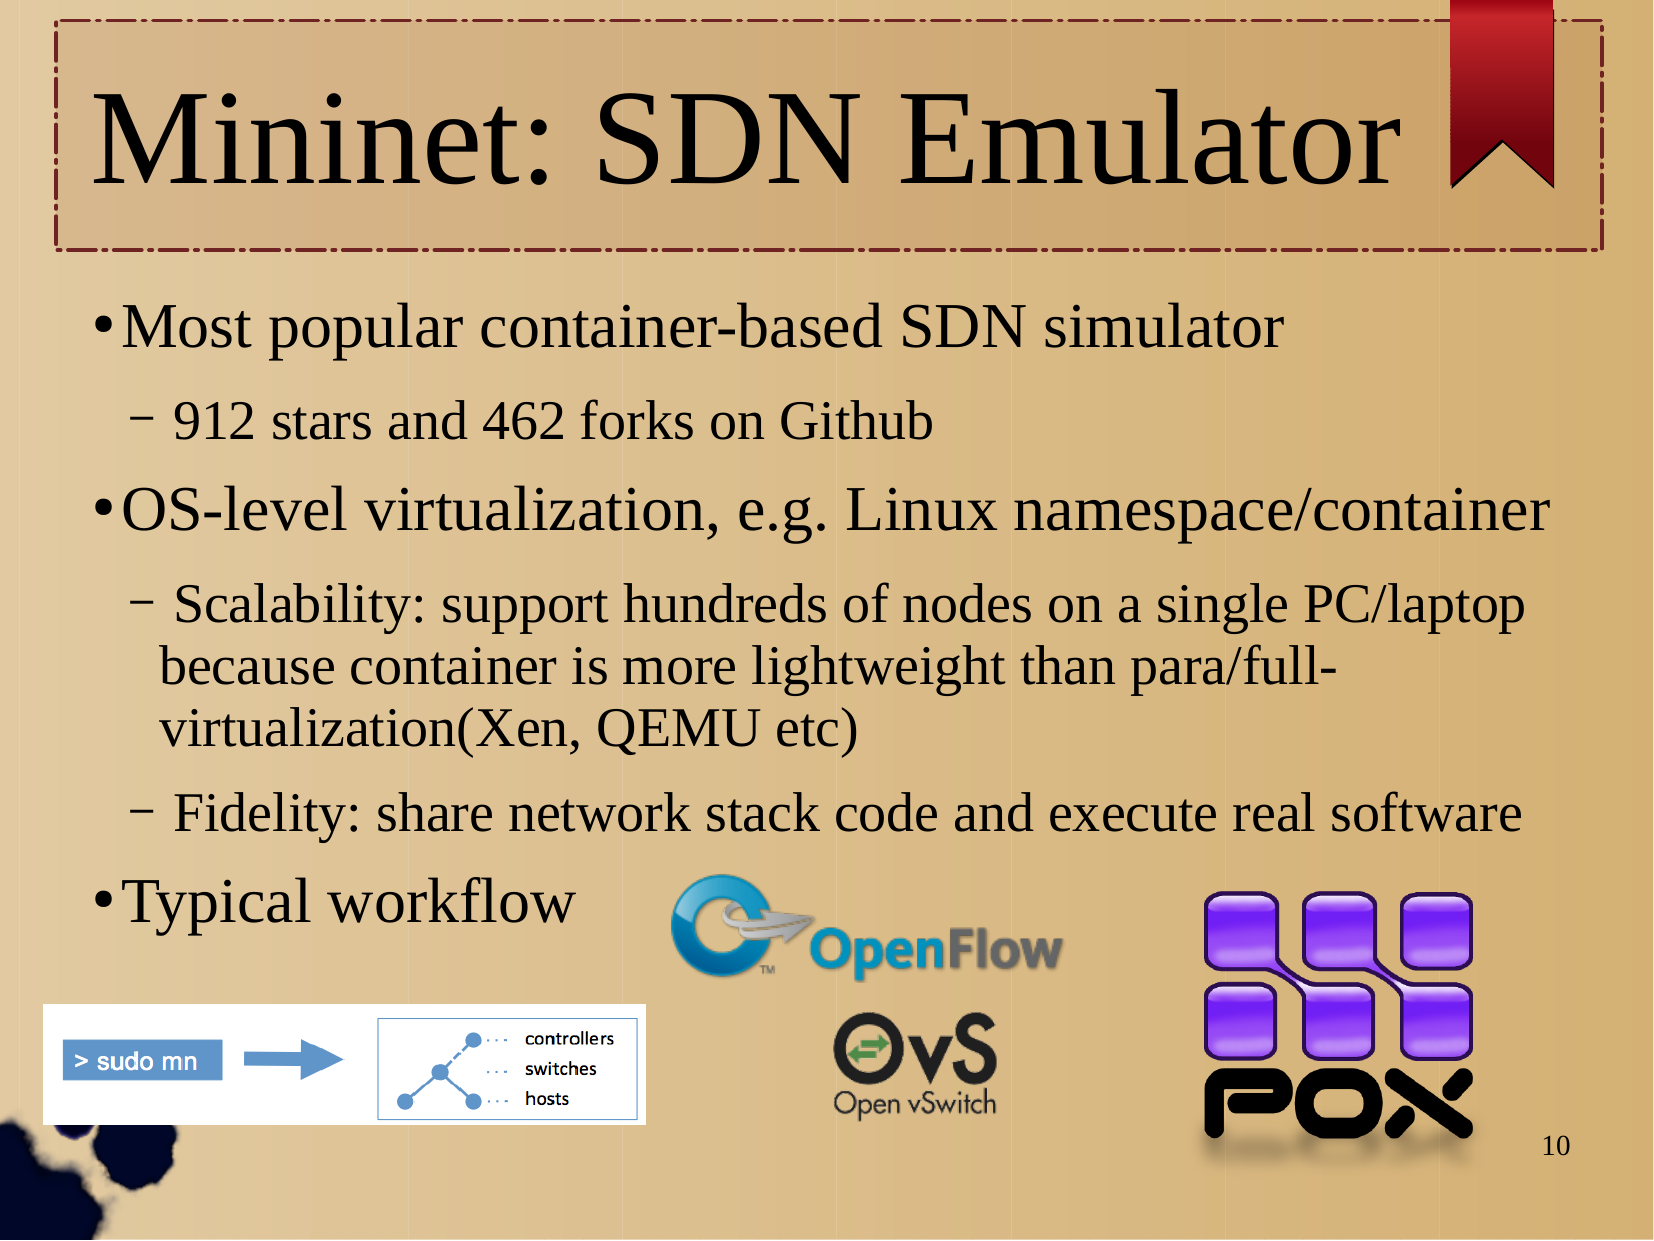

# Mininet: SDN Emulator
Most popular container-based SDN simulator
 912 stars and 462 forks on Github
OS-level virtualization, e.g. Linux namespace/container
 Scalability: support hundreds of nodes on a single PC/laptop because container is more lightweight than para/full-virtualization(Xen, QEMU etc)
 Fidelity: share network stack code and execute real software
Typical workflow
10